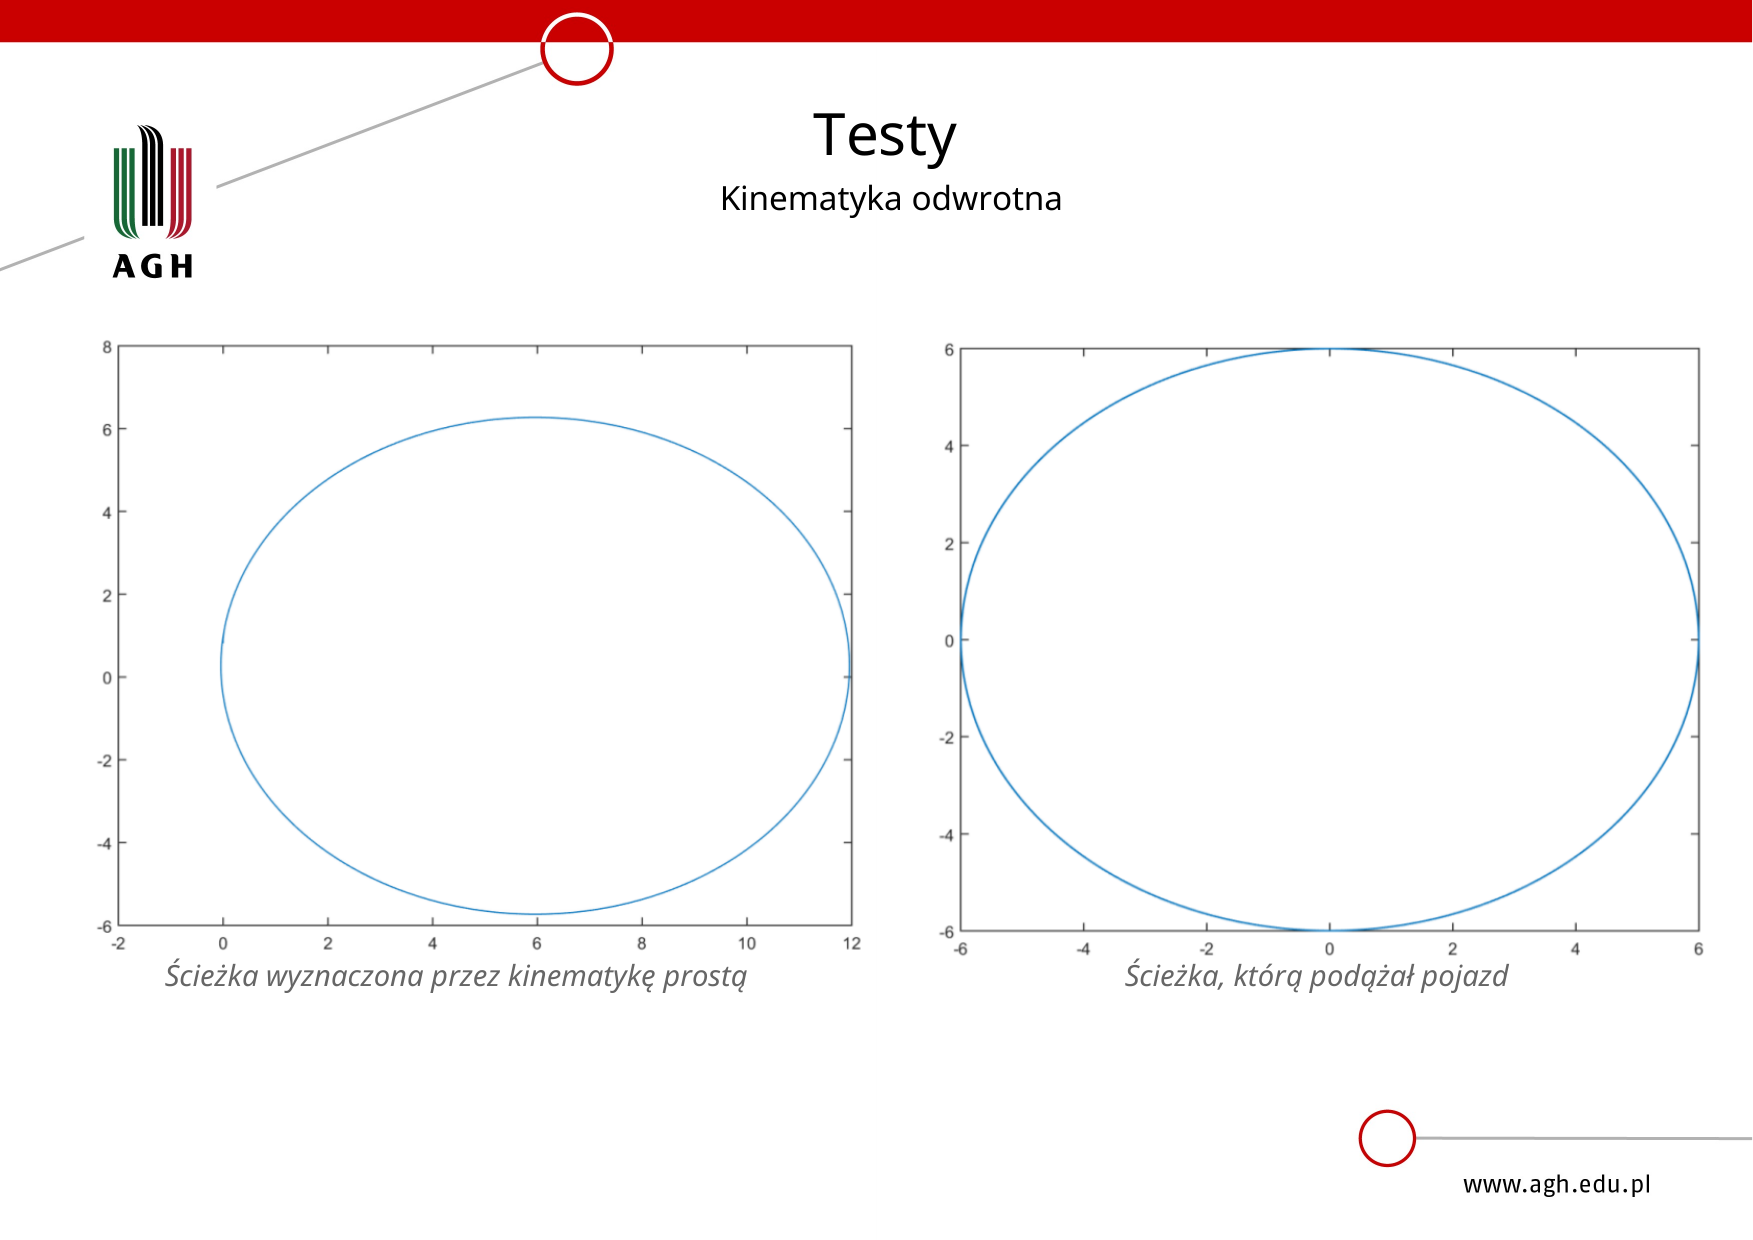

Testy
Kinematyka odwrotna
Ścieżka wyznaczona przez kinematykę prostą
Ścieżka, którą podążał pojazd